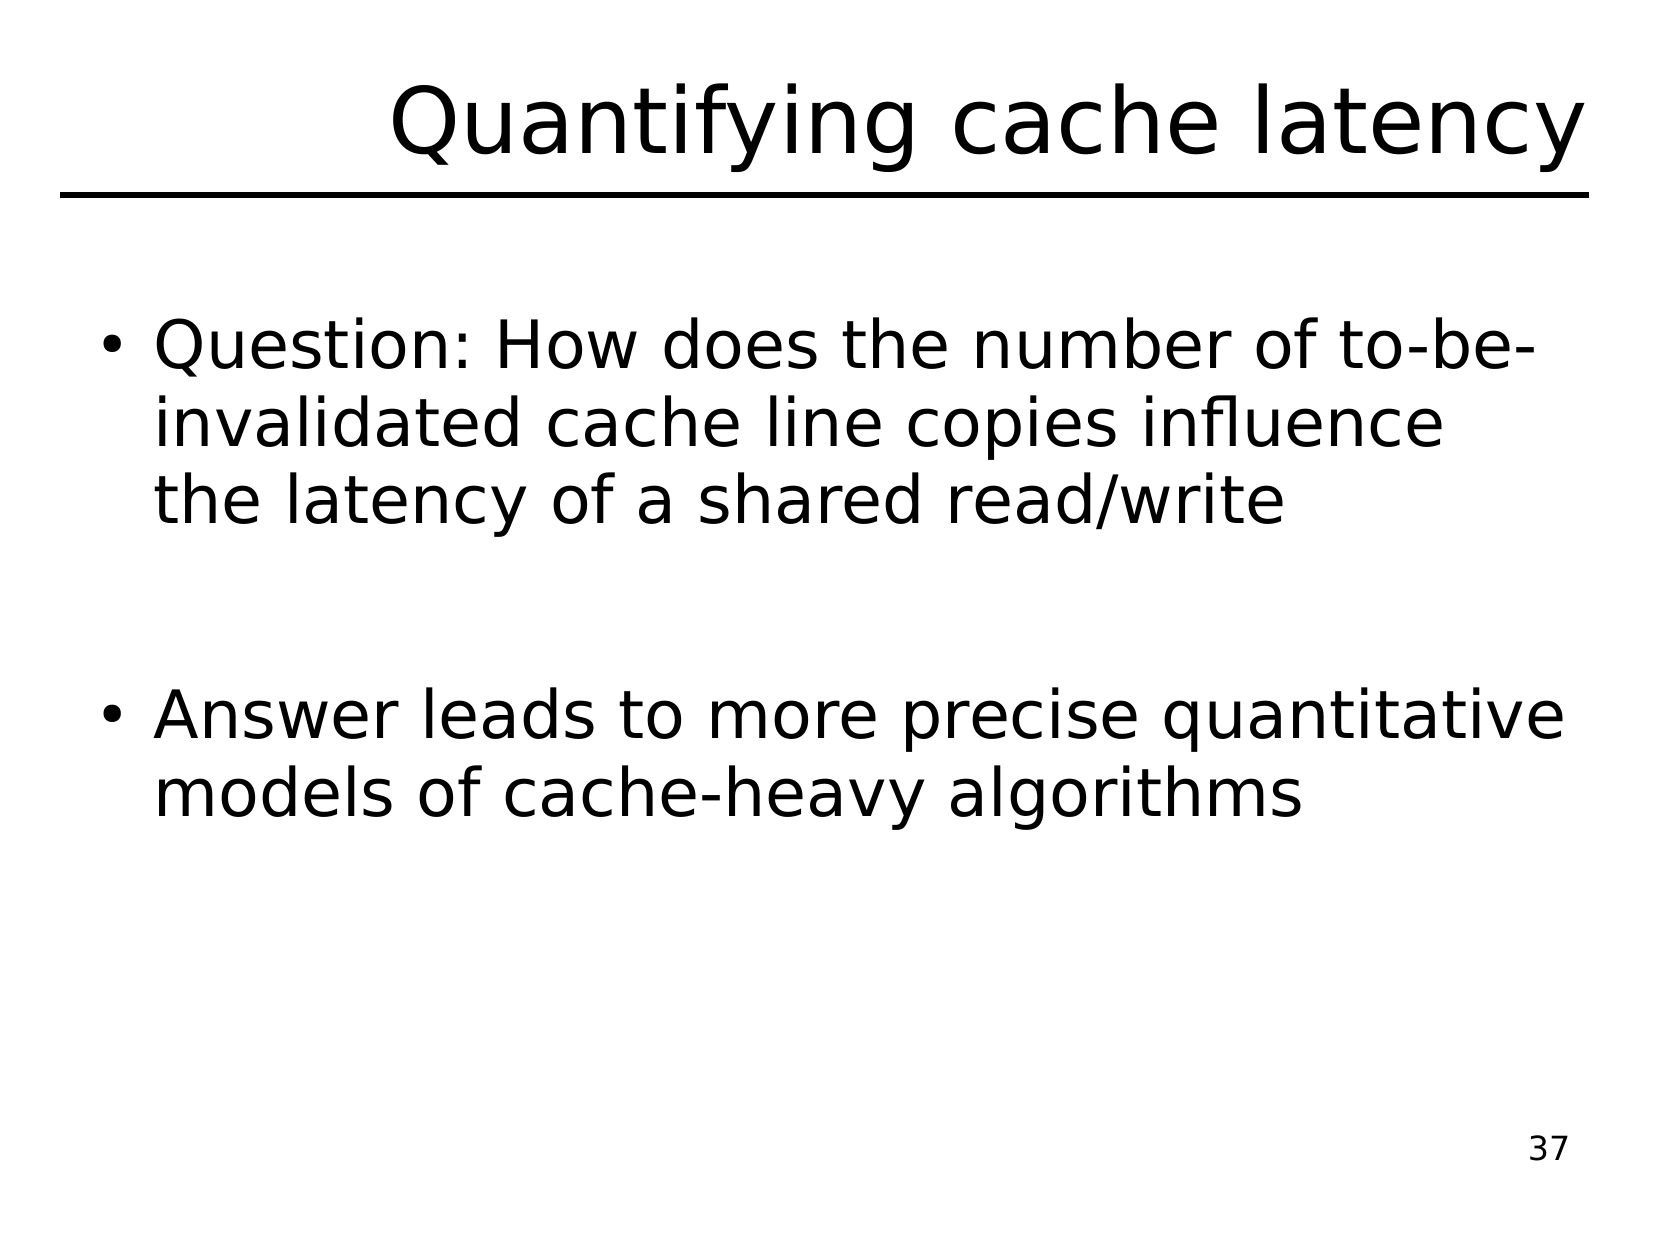

# Quantifying cache latency
Question: How does the number of to-be-invalidated cache line copies influence the latency of a shared read/write
Answer leads to more precise quantitative models of cache-heavy algorithms
37